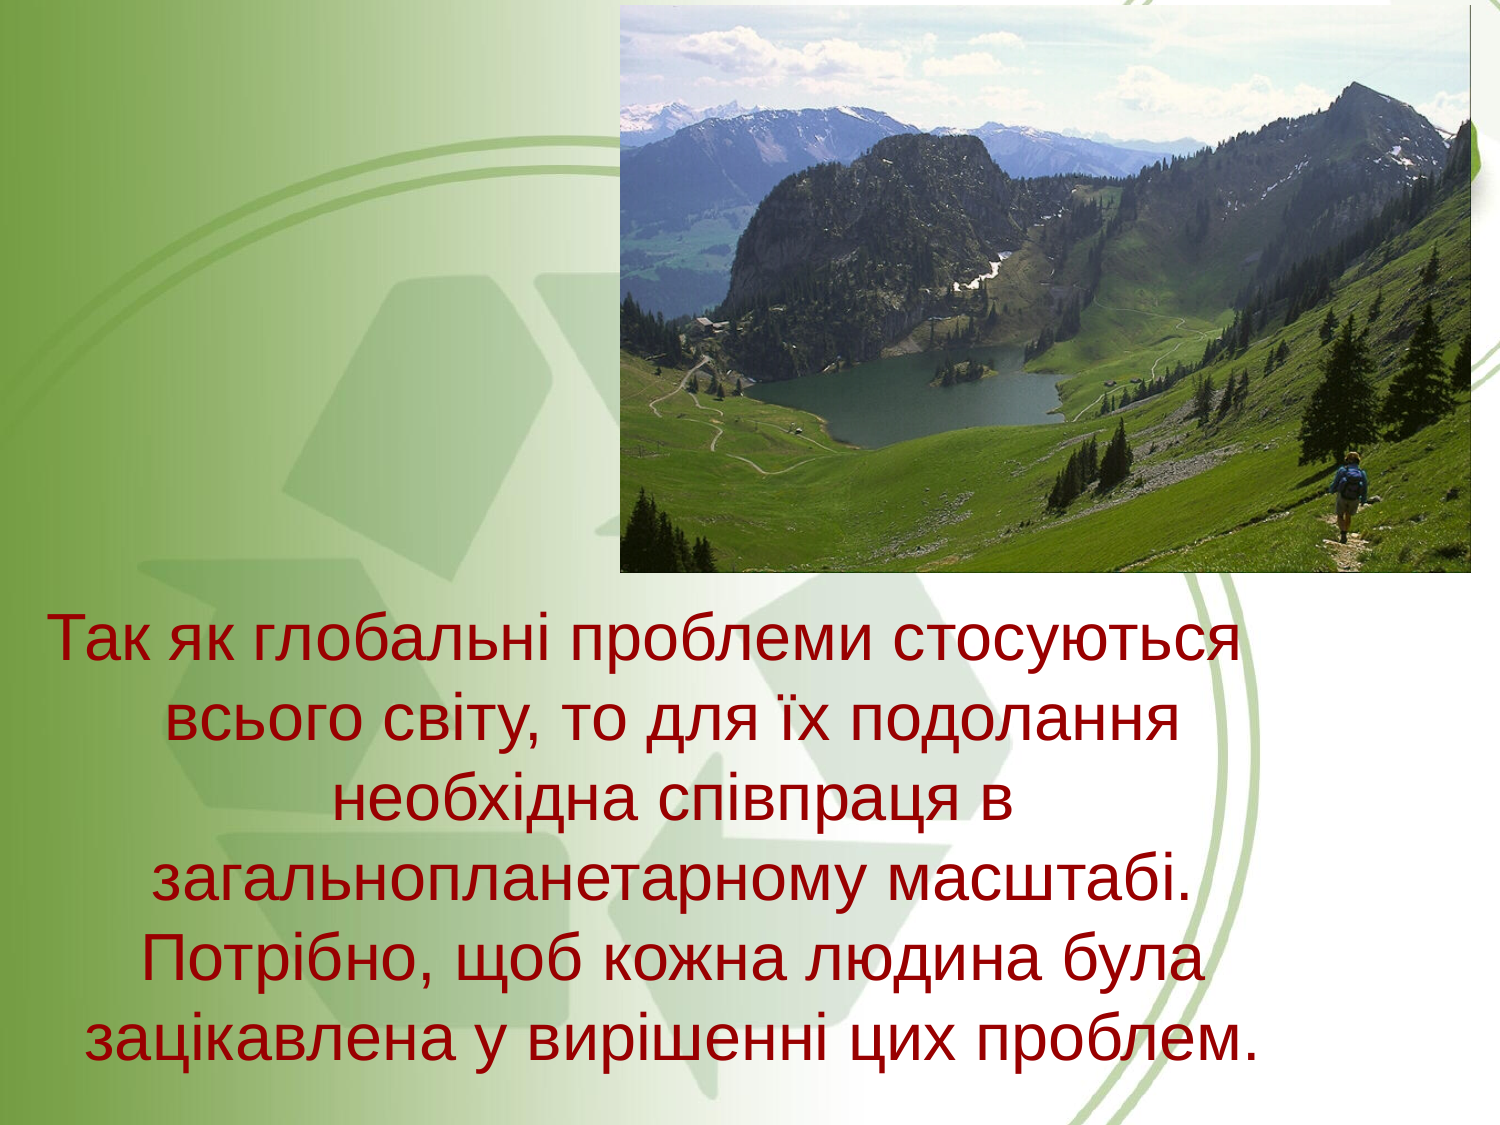

# Так як глобальні проблеми стосуються всього світу, то для їх подолання необхідна співпраця в загальнопланетарному масштабі. Потрібно, щоб кожна людина була зацікавлена у вирішенні цих проблем.